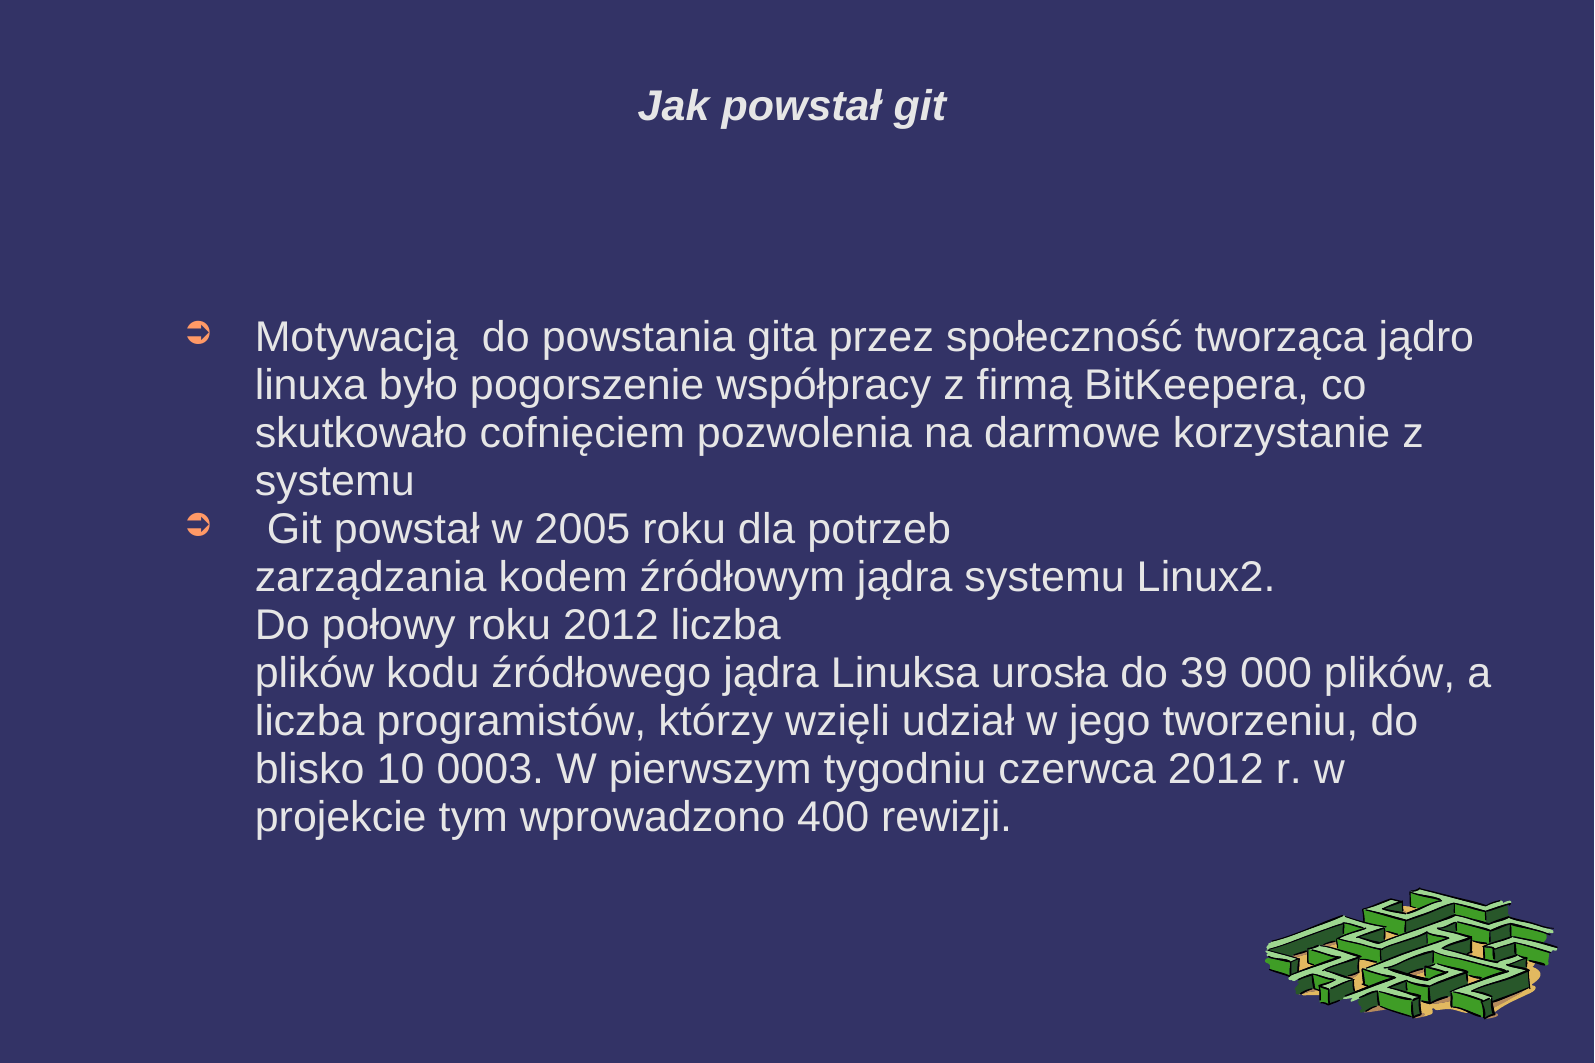

# Jak powstał git
Motywacją do powstania gita przez społeczność tworząca jądro linuxa było pogorszenie współpracy z firmą BitKeepera, co skutkowało cofnięciem pozwolenia na darmowe korzystanie z systemu
 Git powstał w 2005 roku dla potrzeb
zarządzania kodem źródłowym jądra systemu Linux2.
Do połowy roku 2012 liczba
plików kodu źródłowego jądra Linuksa urosła do 39 000 plików, a liczba programistów, którzy wzięli udział w jego tworzeniu, do blisko 10 0003. W pierwszym tygodniu czerwca 2012 r. w projekcie tym wprowadzono 400 rewizji.